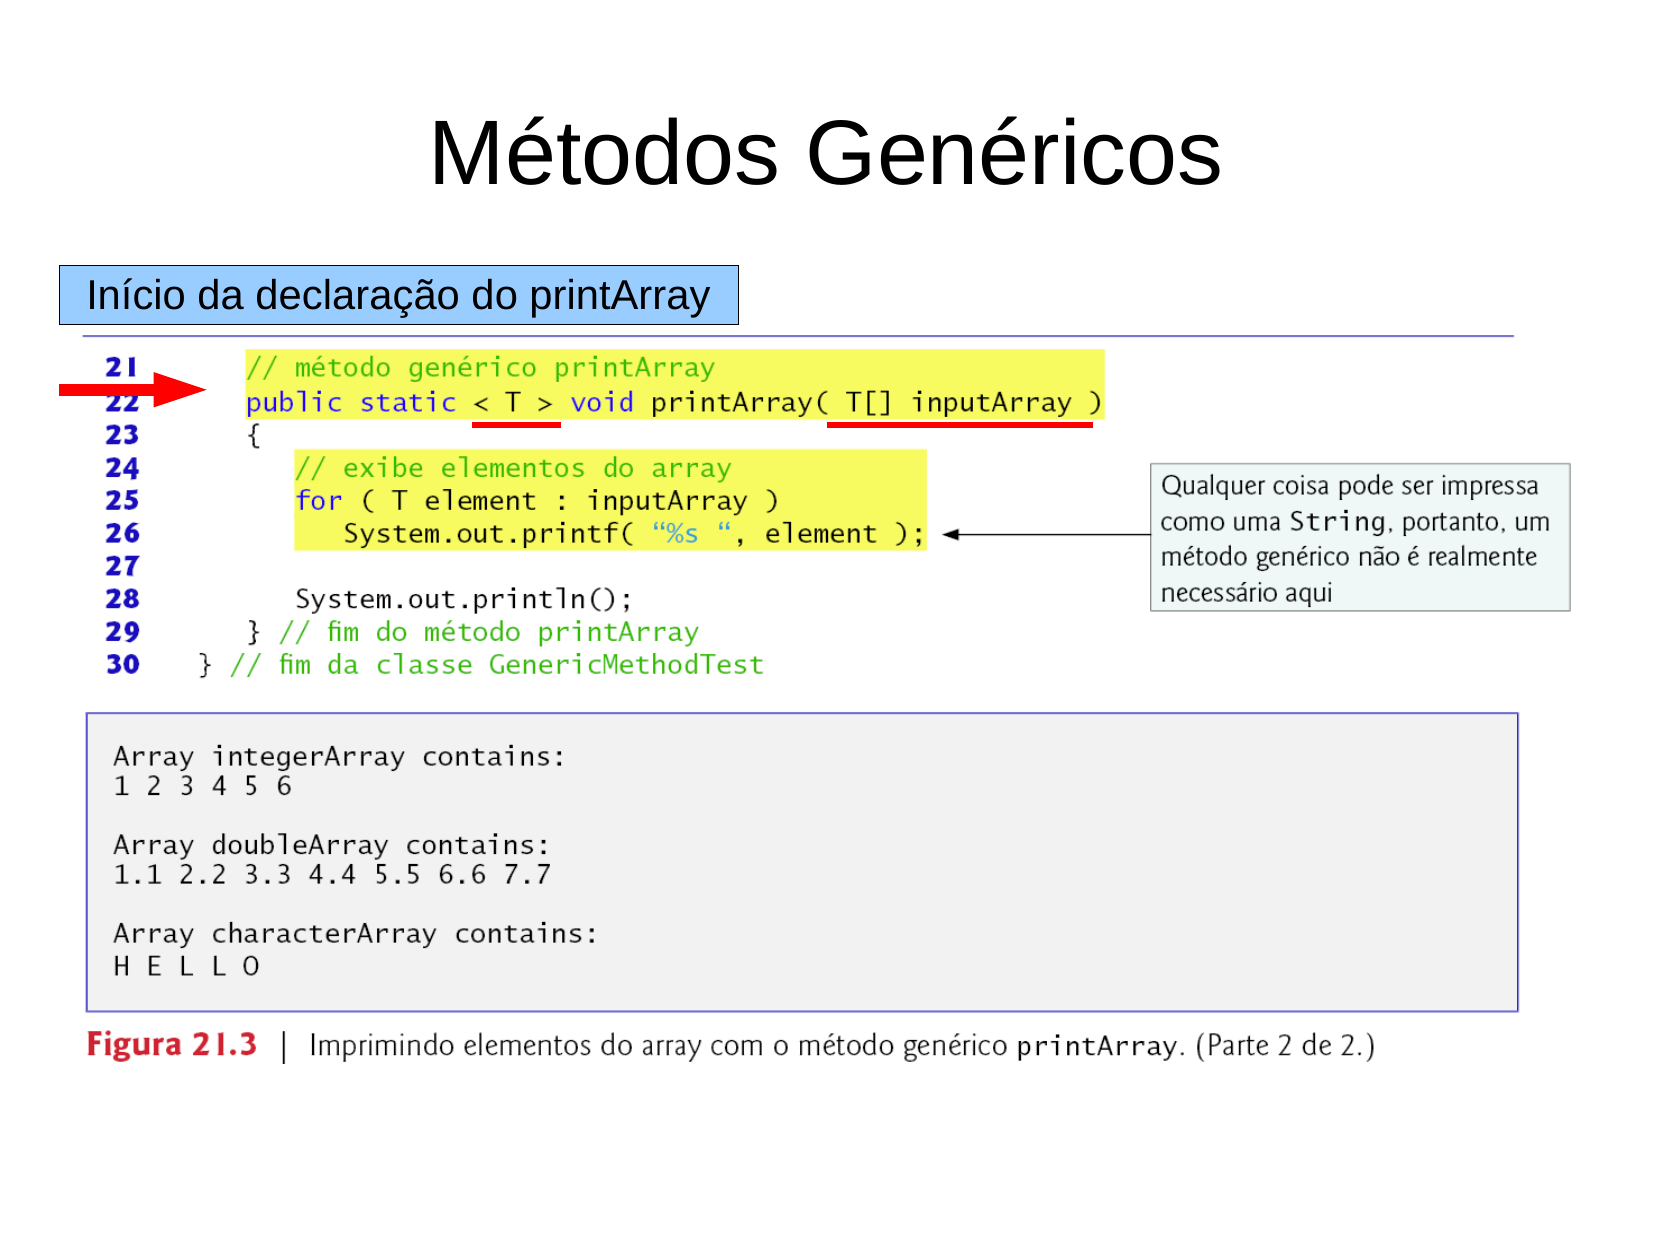

# Métodos Genéricos
Início da declaração do printArray